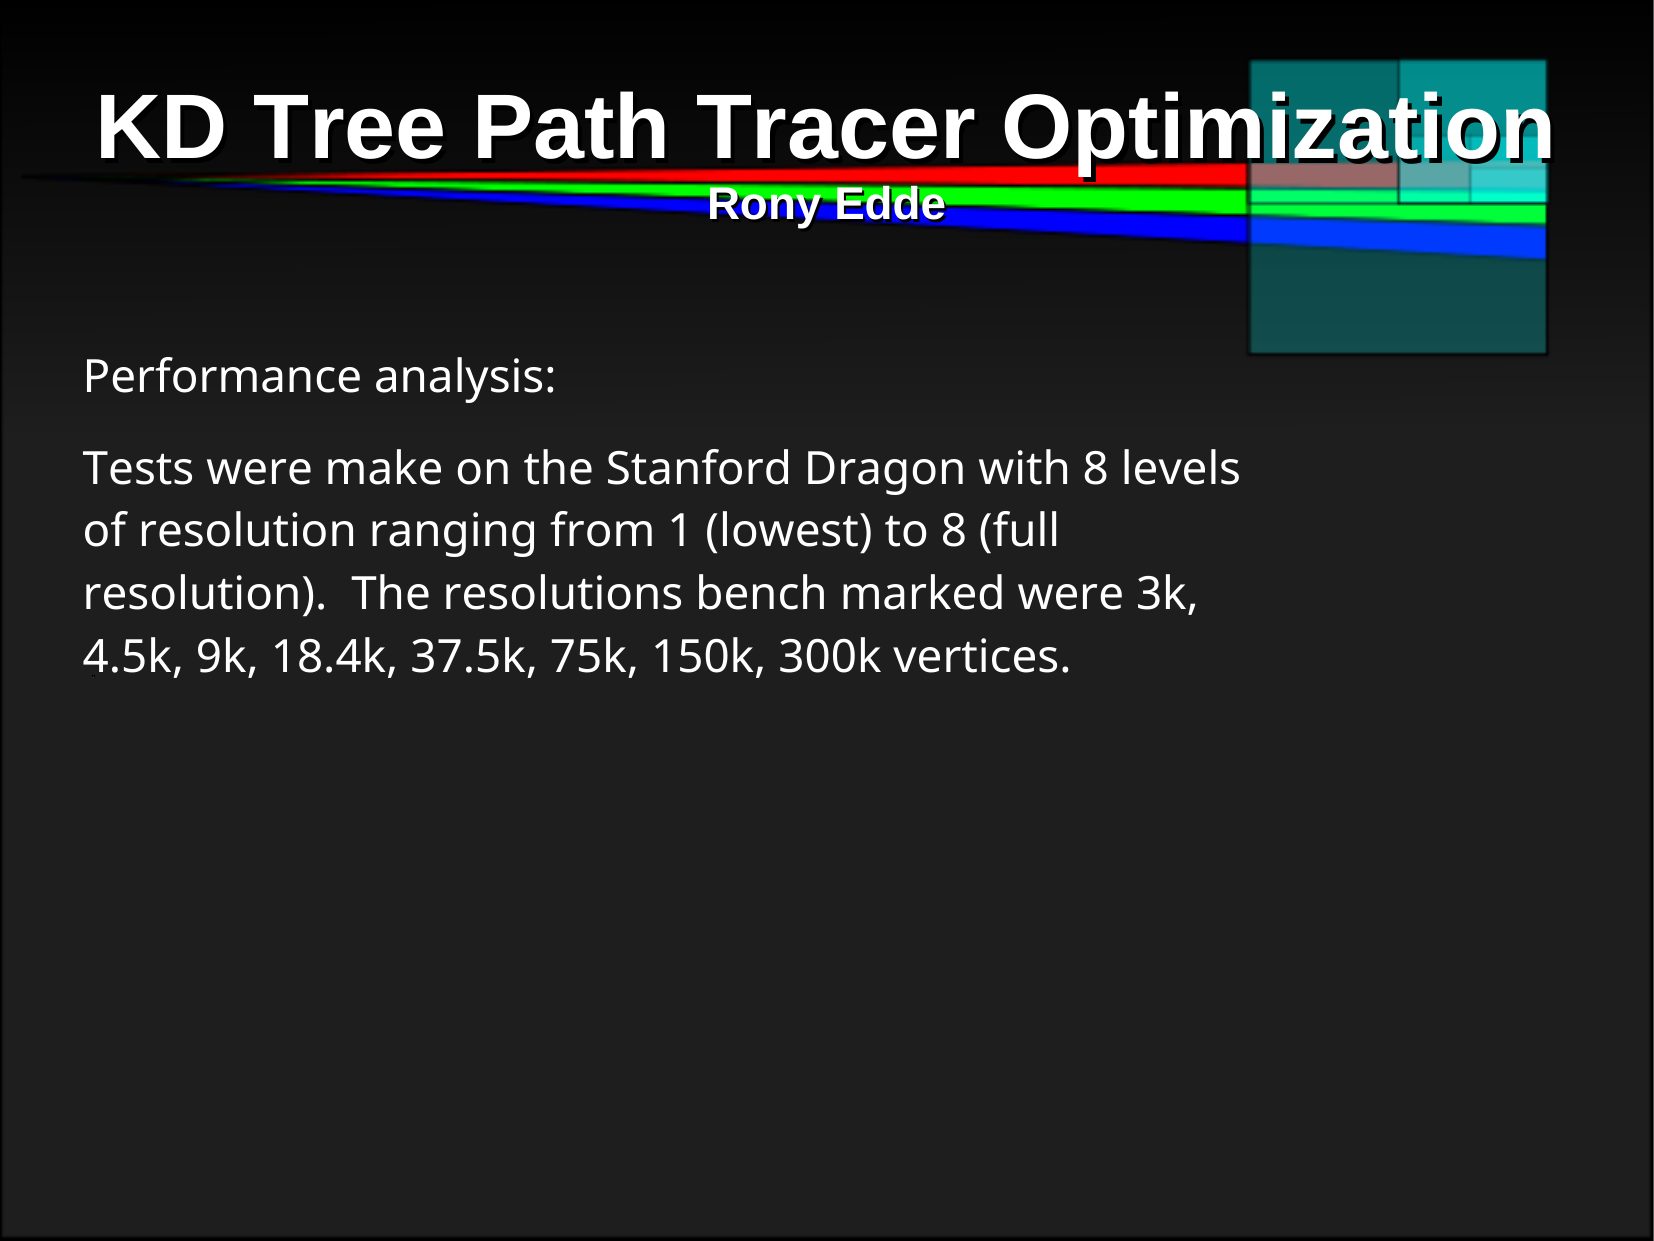

# KD Tree Path Tracer Optimization Rony Edde
Performance analysis:
Tests were make on the Stanford Dragon with 8 levels of resolution ranging from 1 (lowest) to 8 (full resolution). The resolutions bench marked were 3k, 4.5k, 9k, 18.4k, 37.5k, 75k, 150k, 300k vertices.